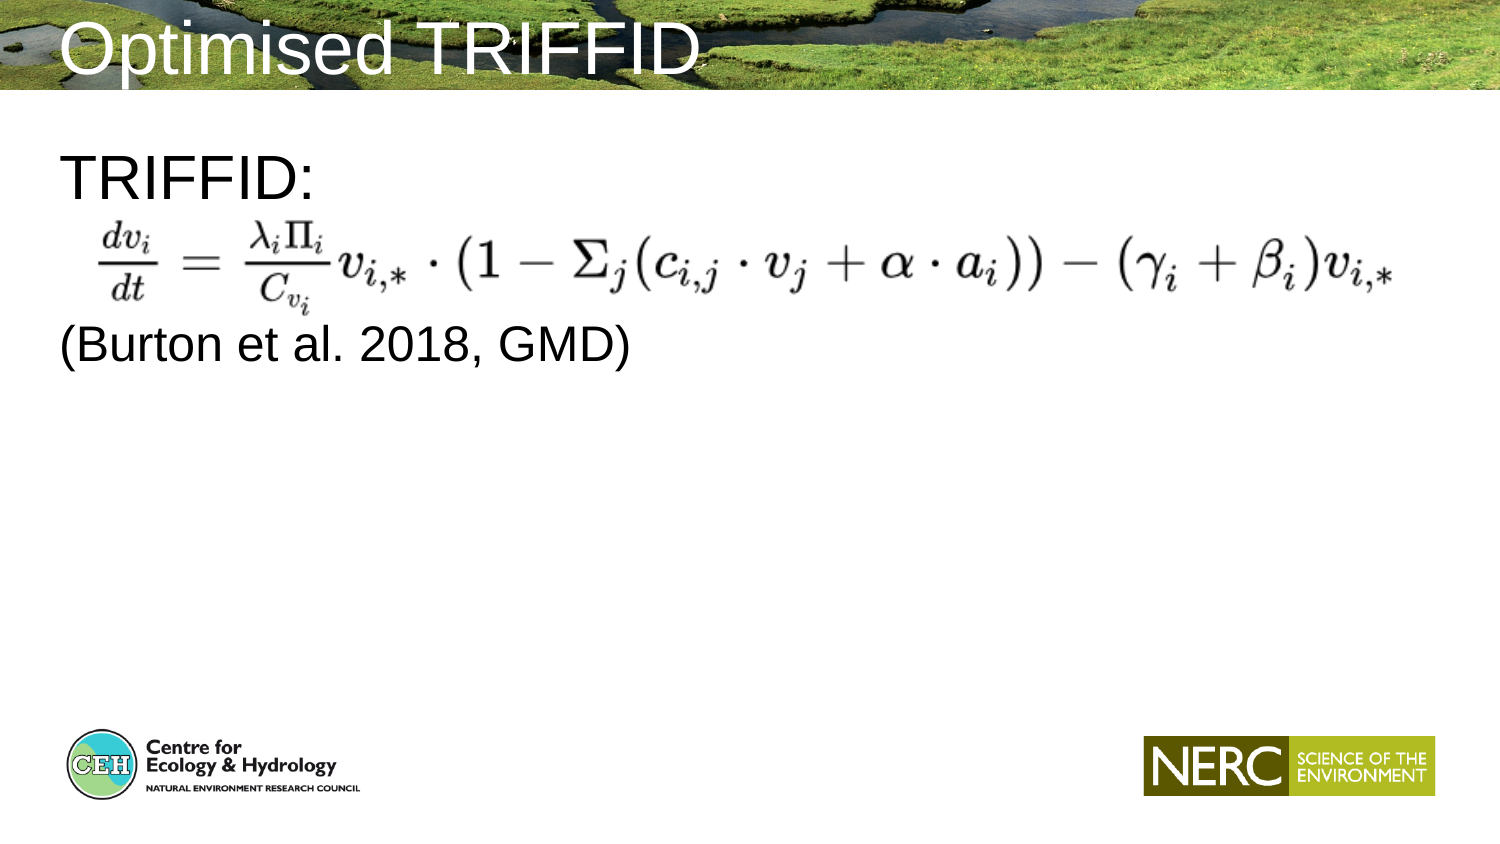

# Optimised TRIFFID
TRIFFID:
(Burton et al. 2018, GMD)